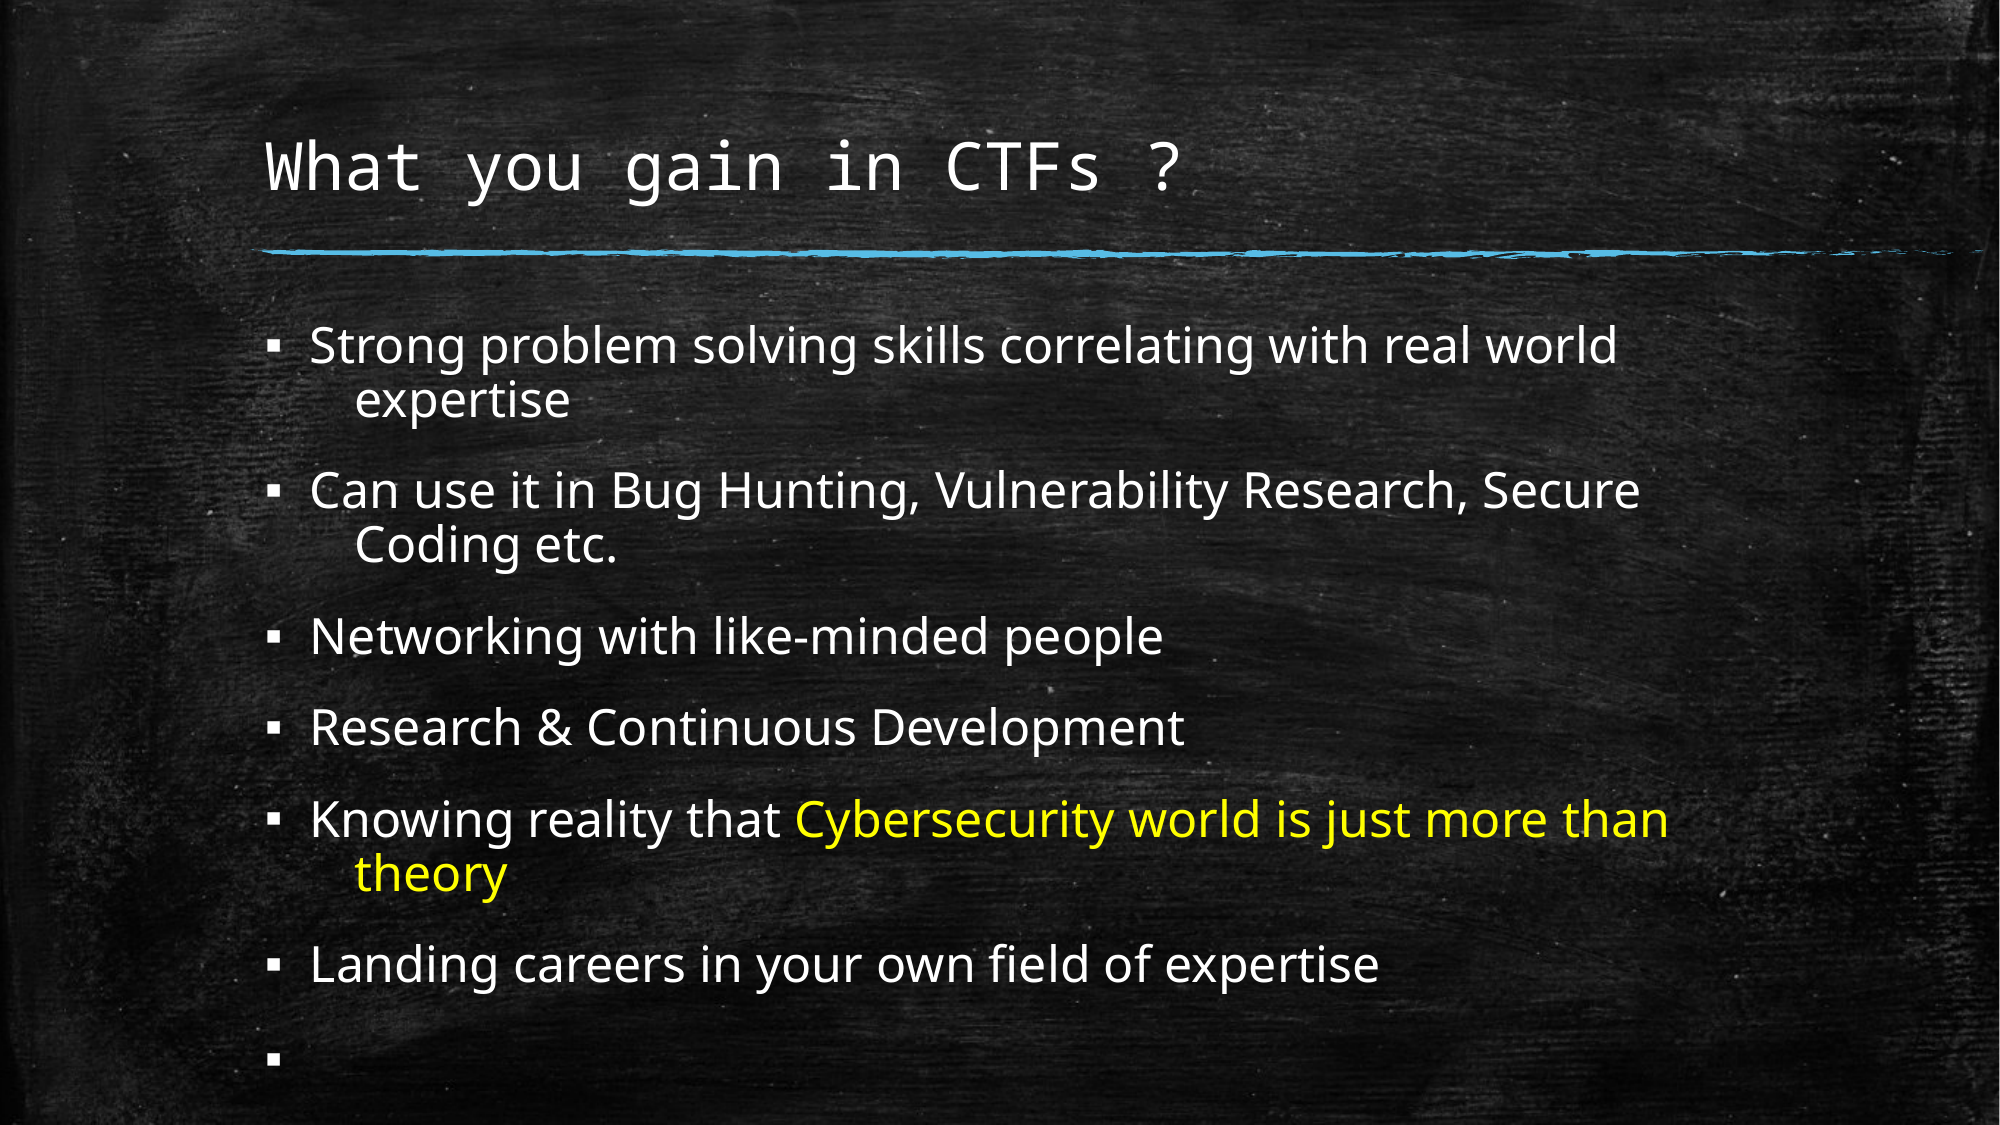

# What you gain in CTFs ?
Strong problem solving skills correlating with real world expertise
Can use it in Bug Hunting, Vulnerability Research, Secure Coding etc.
Networking with like-minded people
Research & Continuous Development
Knowing reality that Cybersecurity world is just more than theory
Landing careers in your own field of expertise